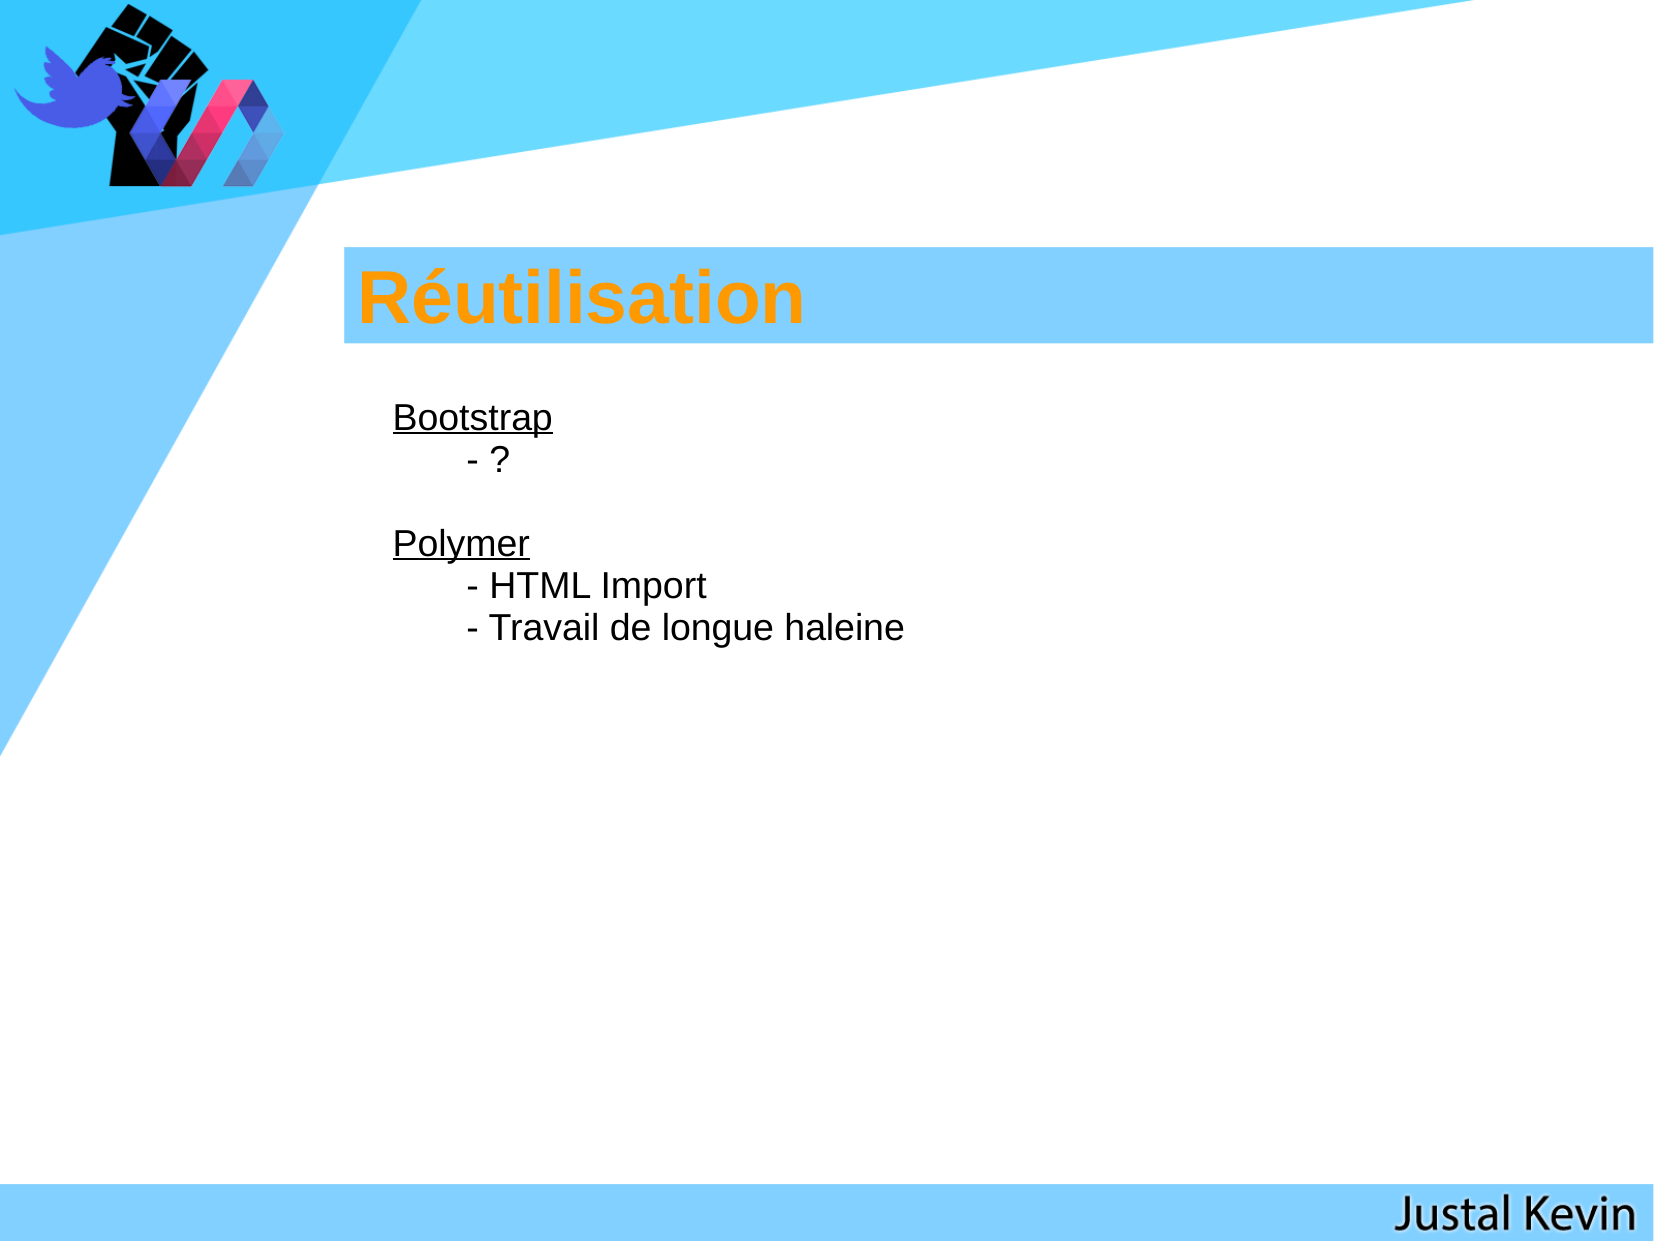

Réutilisation
Bootstrap
	- ?
Polymer
	- HTML Import
	- Travail de longue haleine